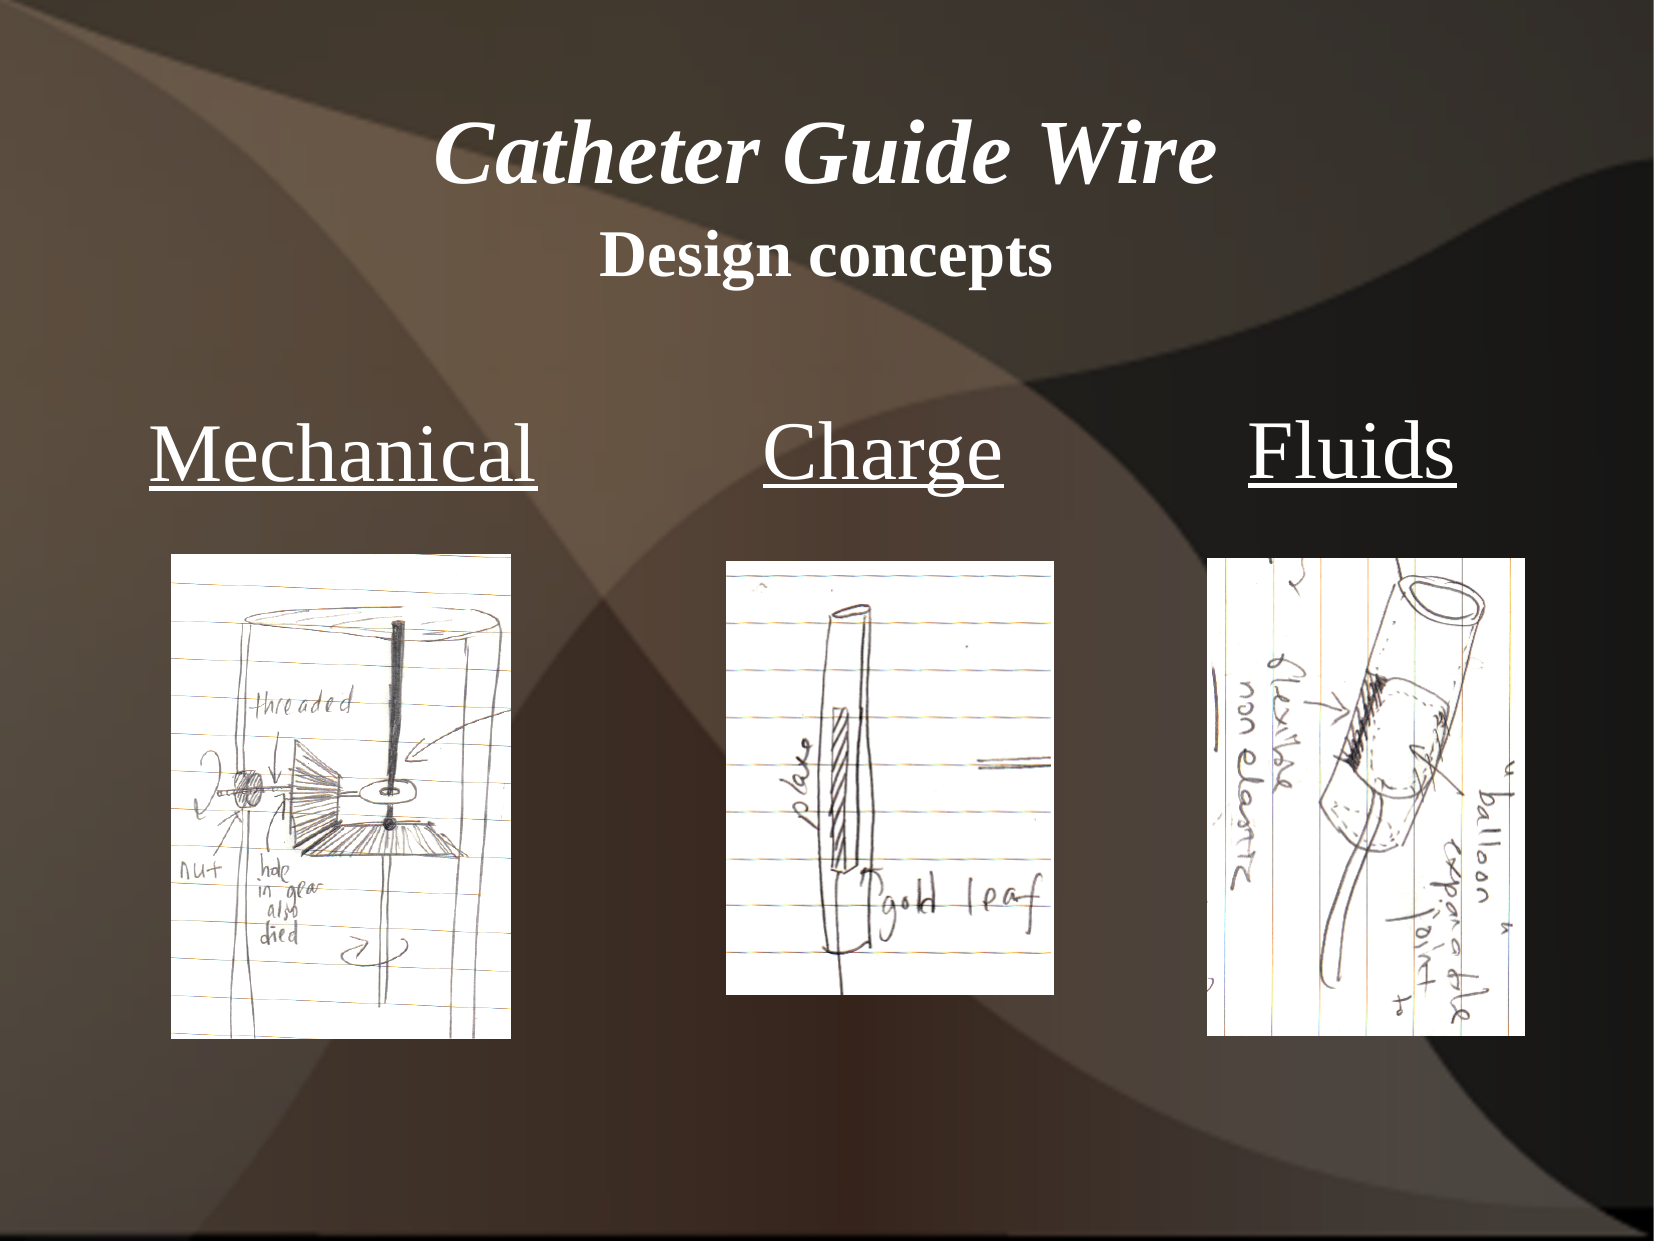

# Catheter Guide Wire
Design concepts
Fluids
Charge
Mechanical